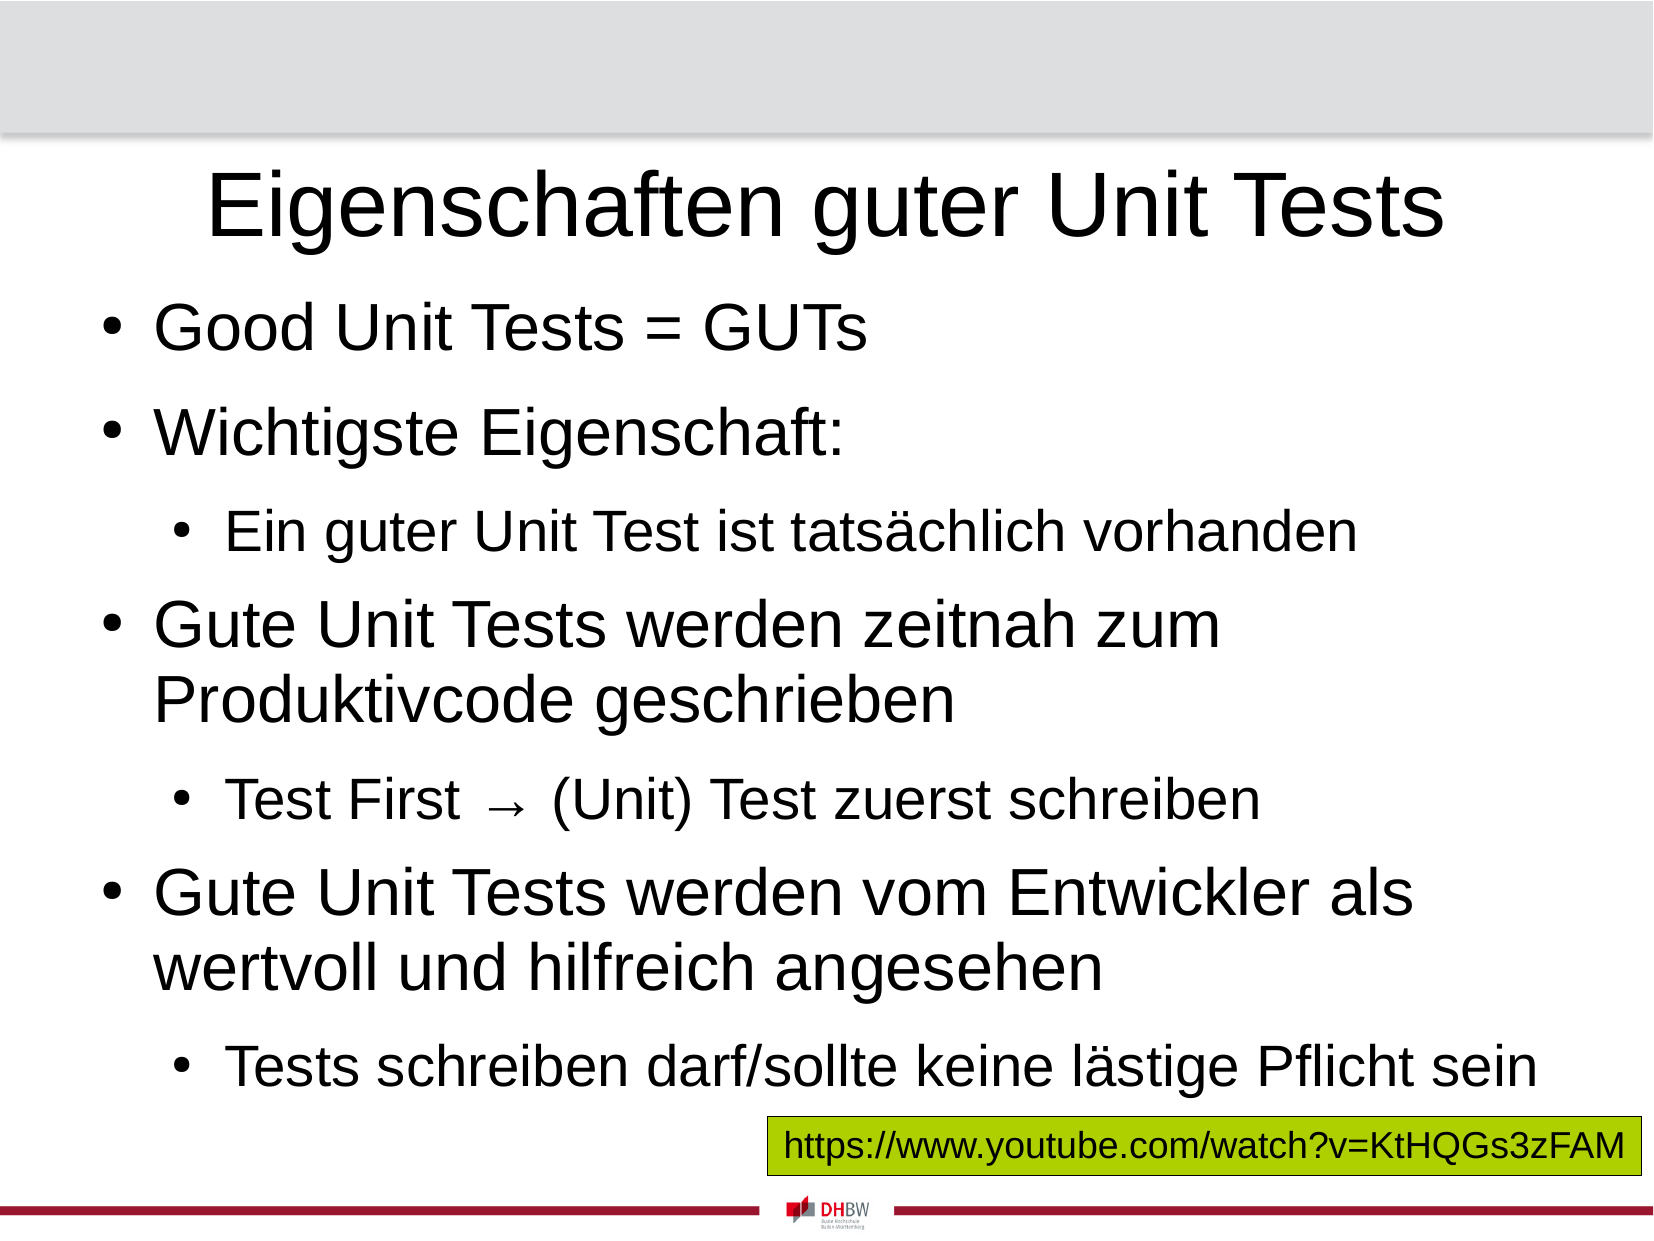

# Eigenschaften guter Unit Tests
Good Unit Tests = GUTs
Wichtigste Eigenschaft:
Ein guter Unit Test ist tatsächlich vorhanden
Gute Unit Tests werden zeitnah zum Produktivcode geschrieben
Test First → (Unit) Test zuerst schreiben
Gute Unit Tests werden vom Entwickler als wertvoll und hilfreich angesehen
Tests schreiben darf/sollte keine lästige Pflicht sein
https://www.youtube.com/watch?v=KtHQGs3zFAM